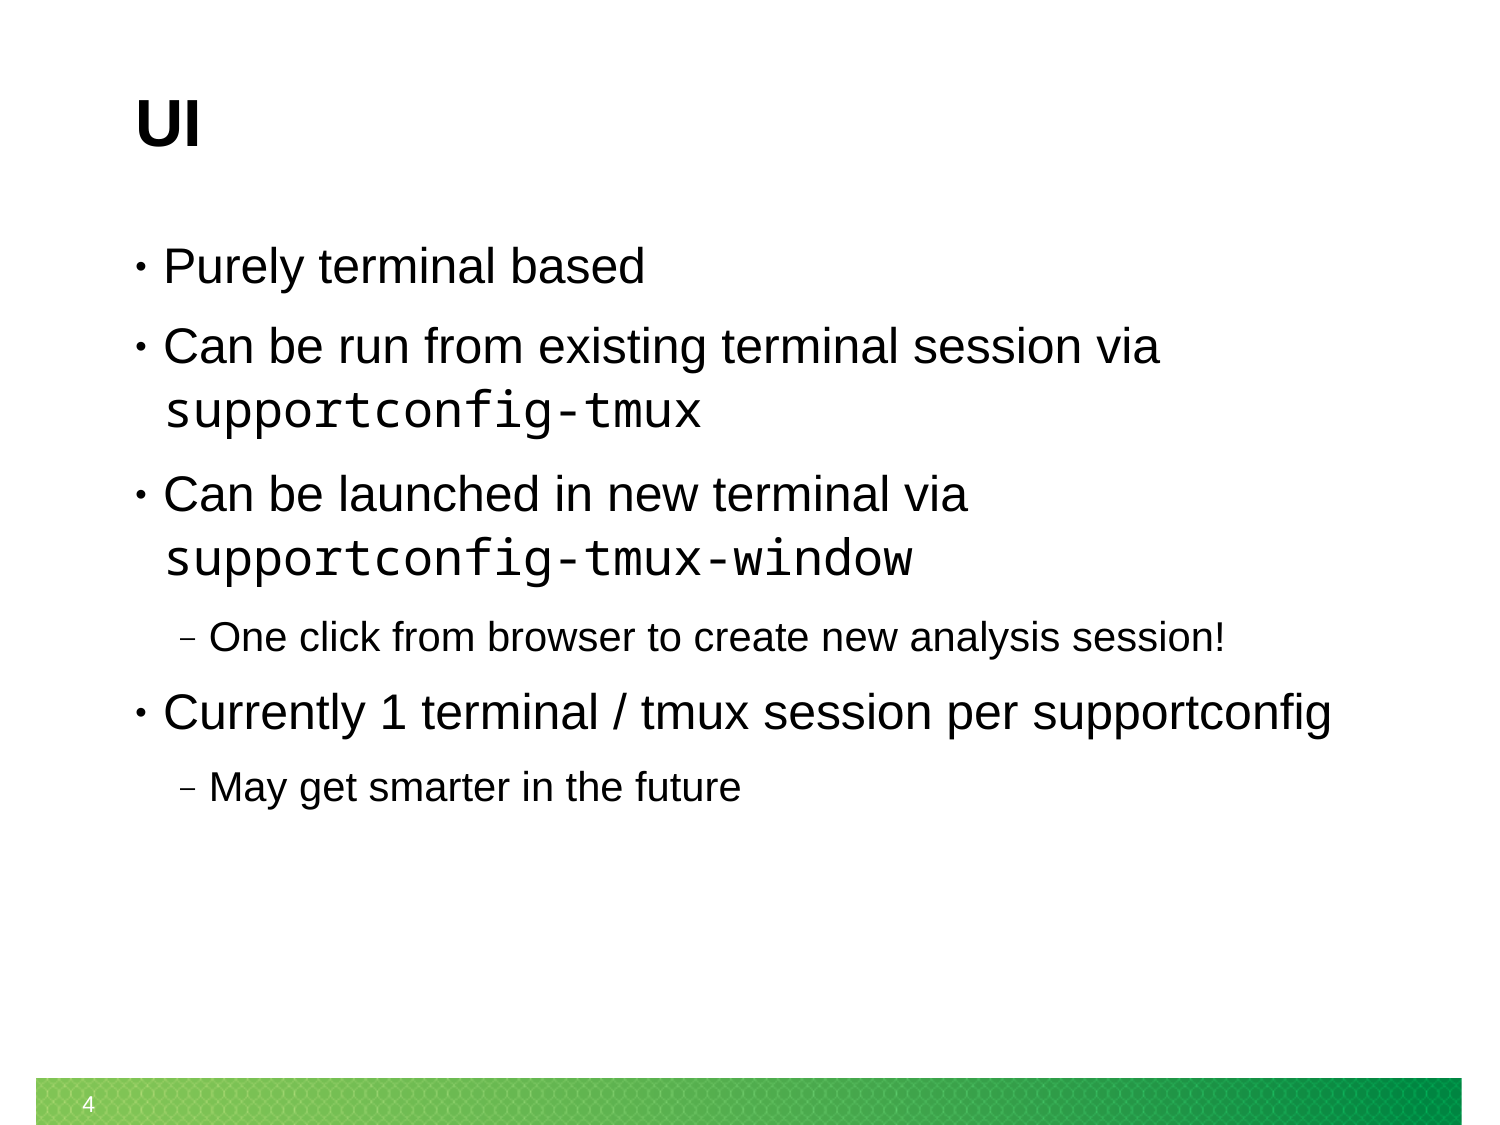

# UI
Purely terminal based
Can be run from existing terminal session via supportconfig-tmux
Can be launched in new terminal via supportconfig-tmux-window
One click from browser to create new analysis session!
Currently 1 terminal / tmux session per supportconfig
May get smarter in the future